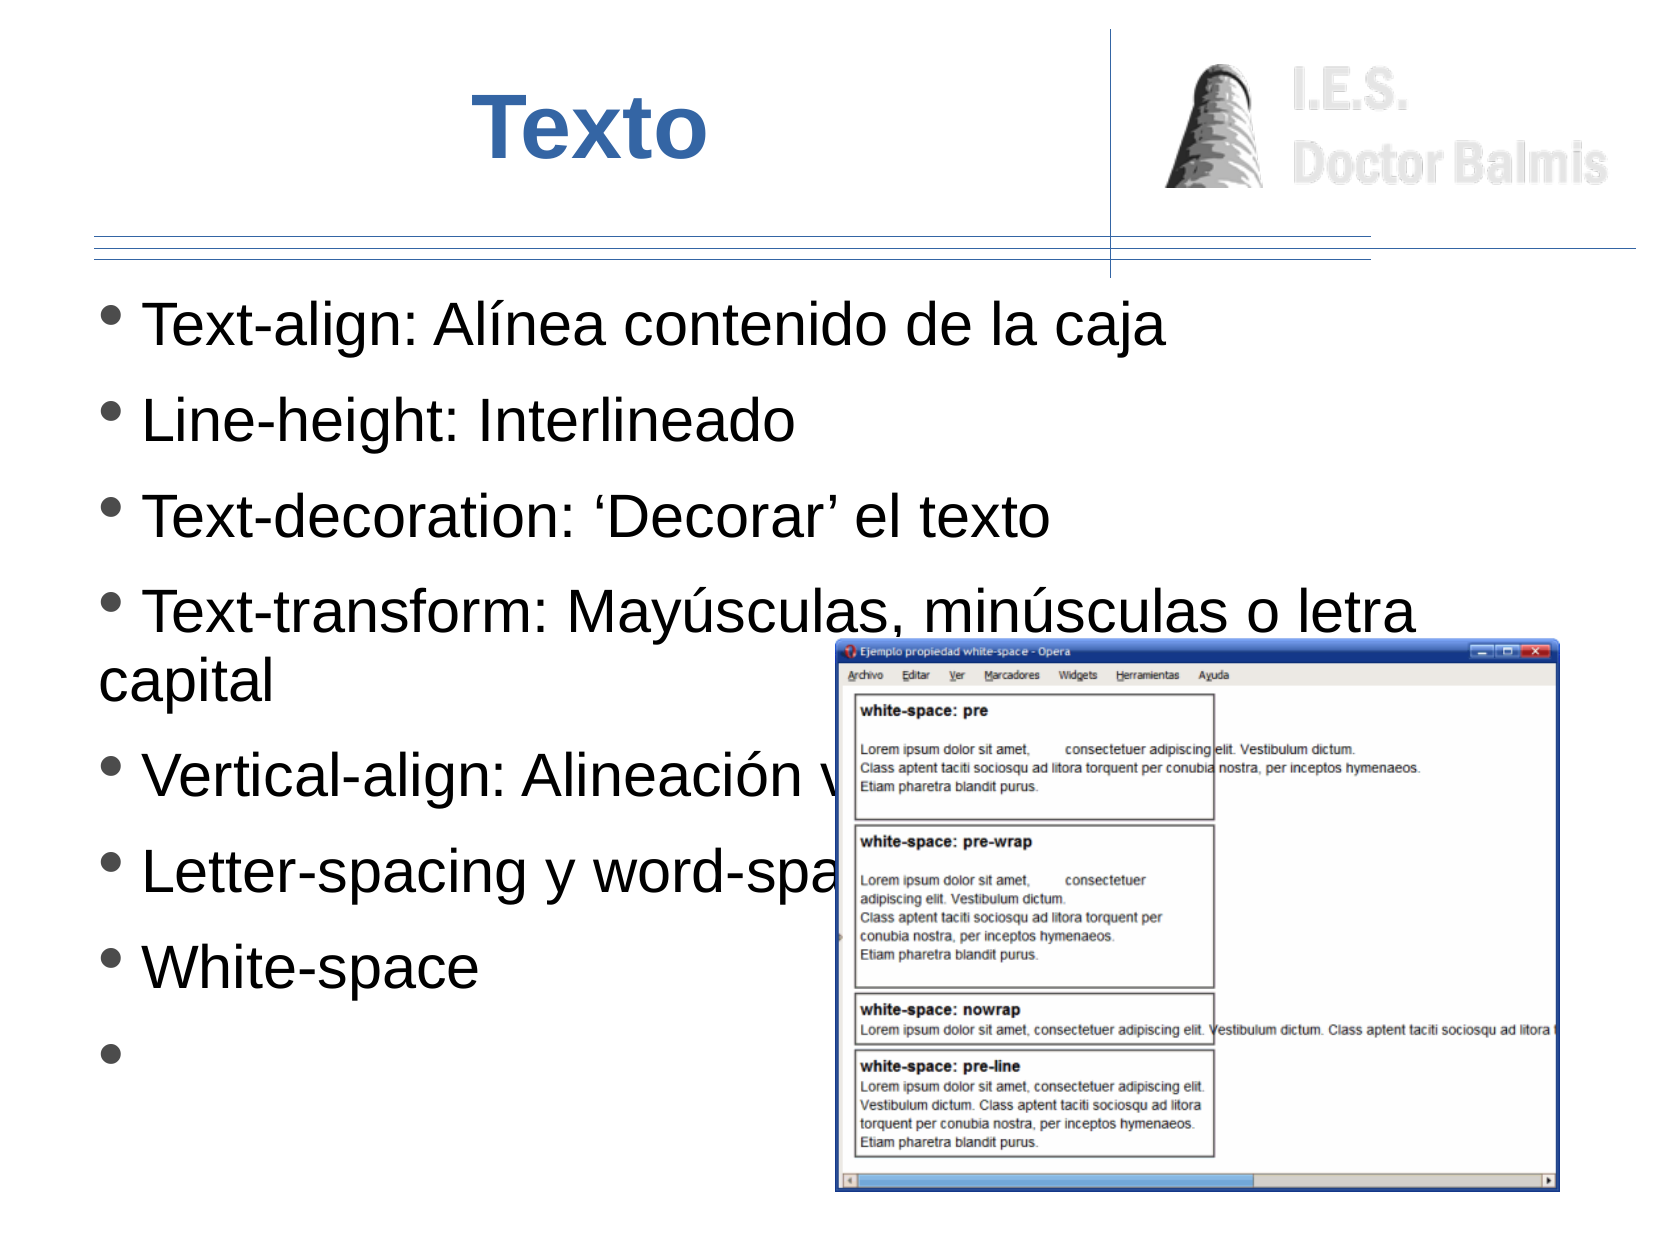

# Texto
 Text-align: Alínea contenido de la caja
 Line-height: Interlineado
 Text-decoration: ‘Decorar’ el texto
 Text-transform: Mayúsculas, minúsculas o letra capital
 Vertical-align: Alineación vertical del texto
 Letter-spacing y word-spacing
 White-space